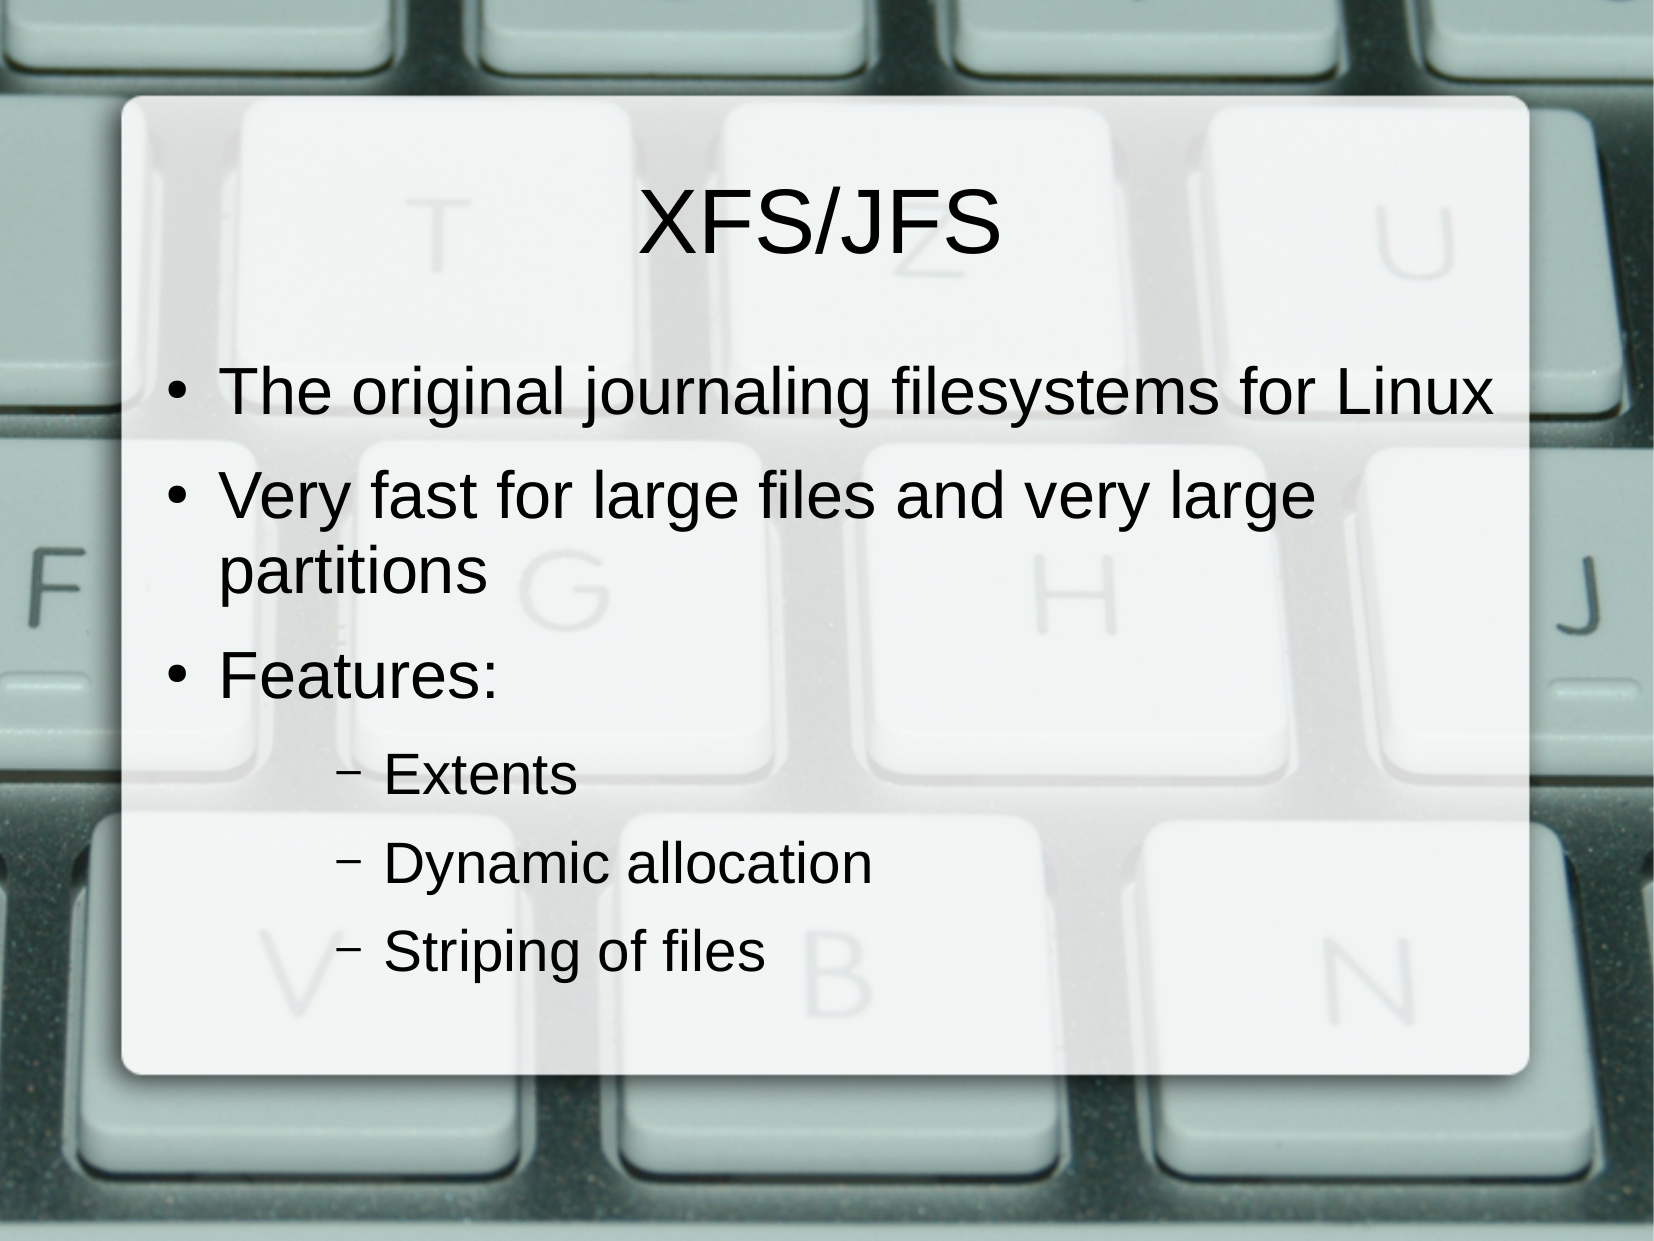

# XFS/JFS
The original journaling filesystems for Linux
Very fast for large files and very large partitions
Features:
Extents
Dynamic allocation
Striping of files